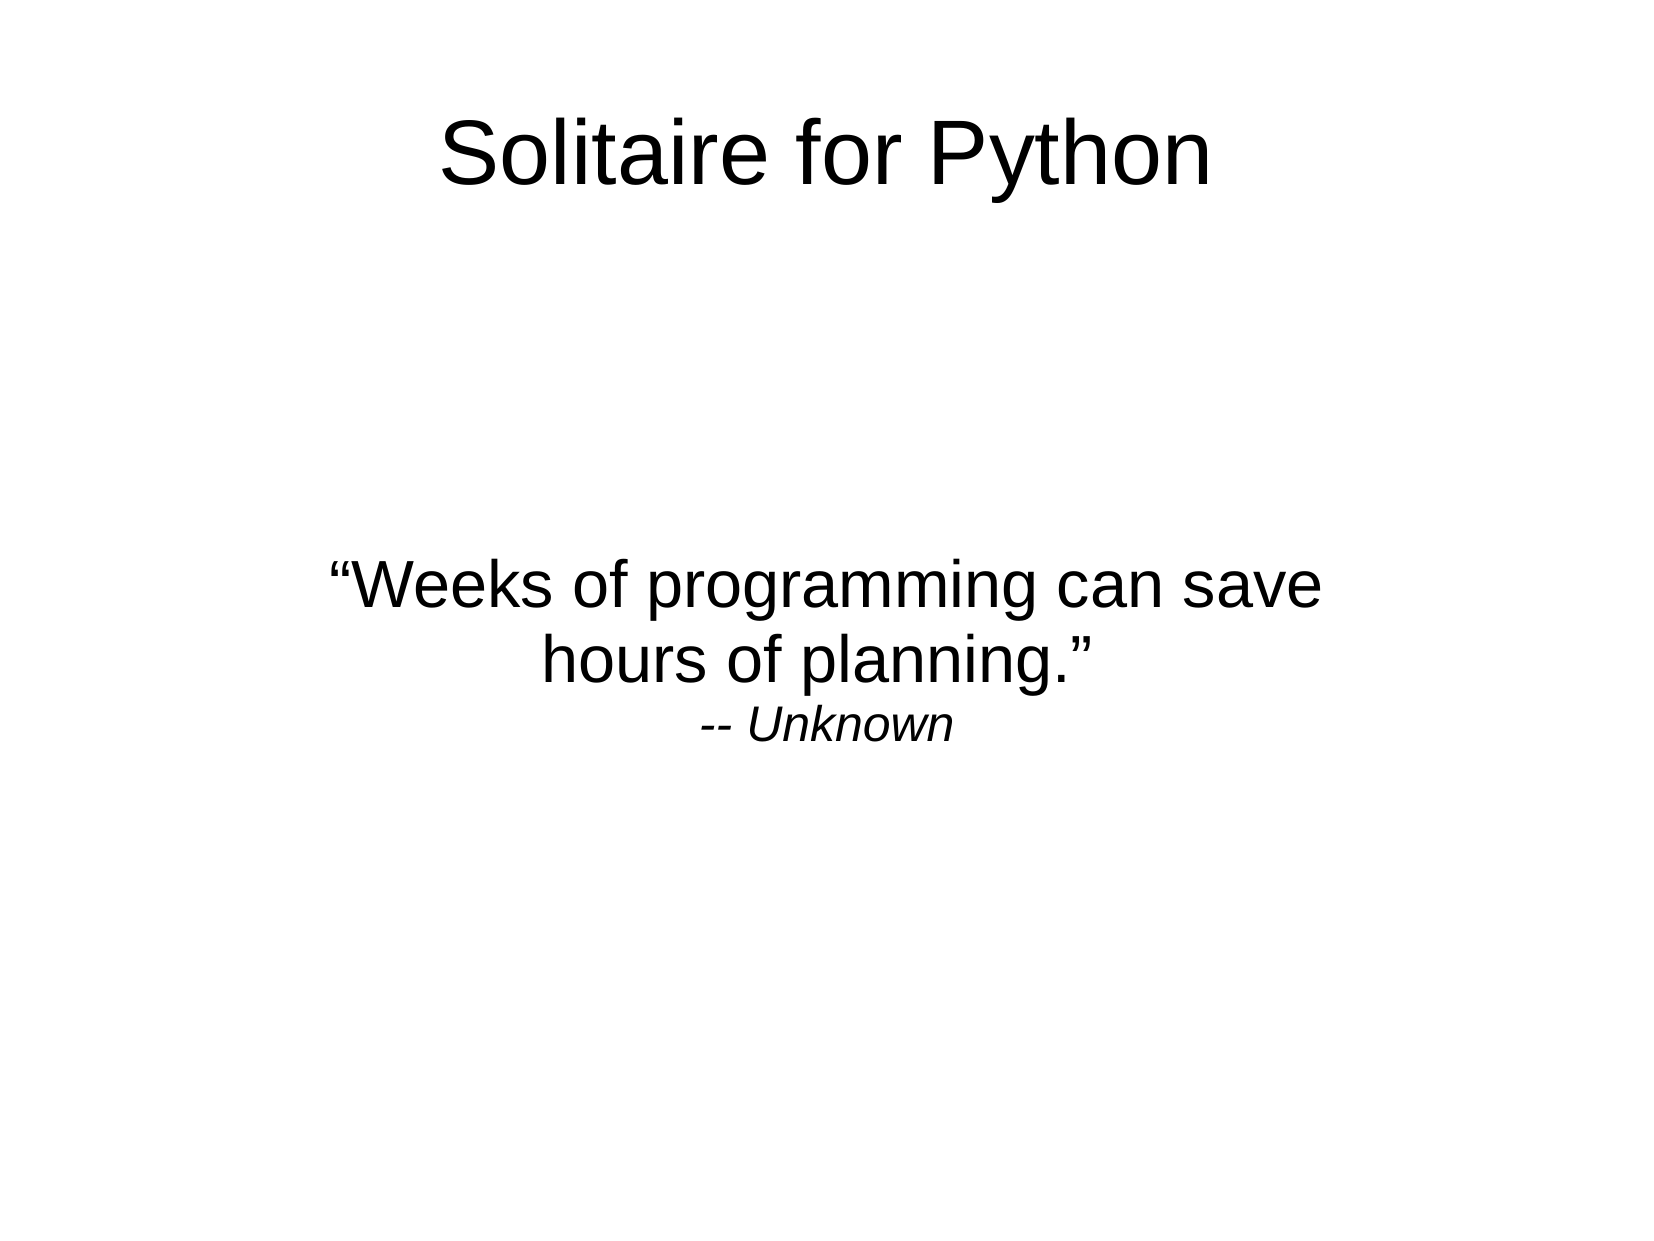

# Solitaire for Python
“Weeks of programming can save
hours of planning.”
-- Unknown